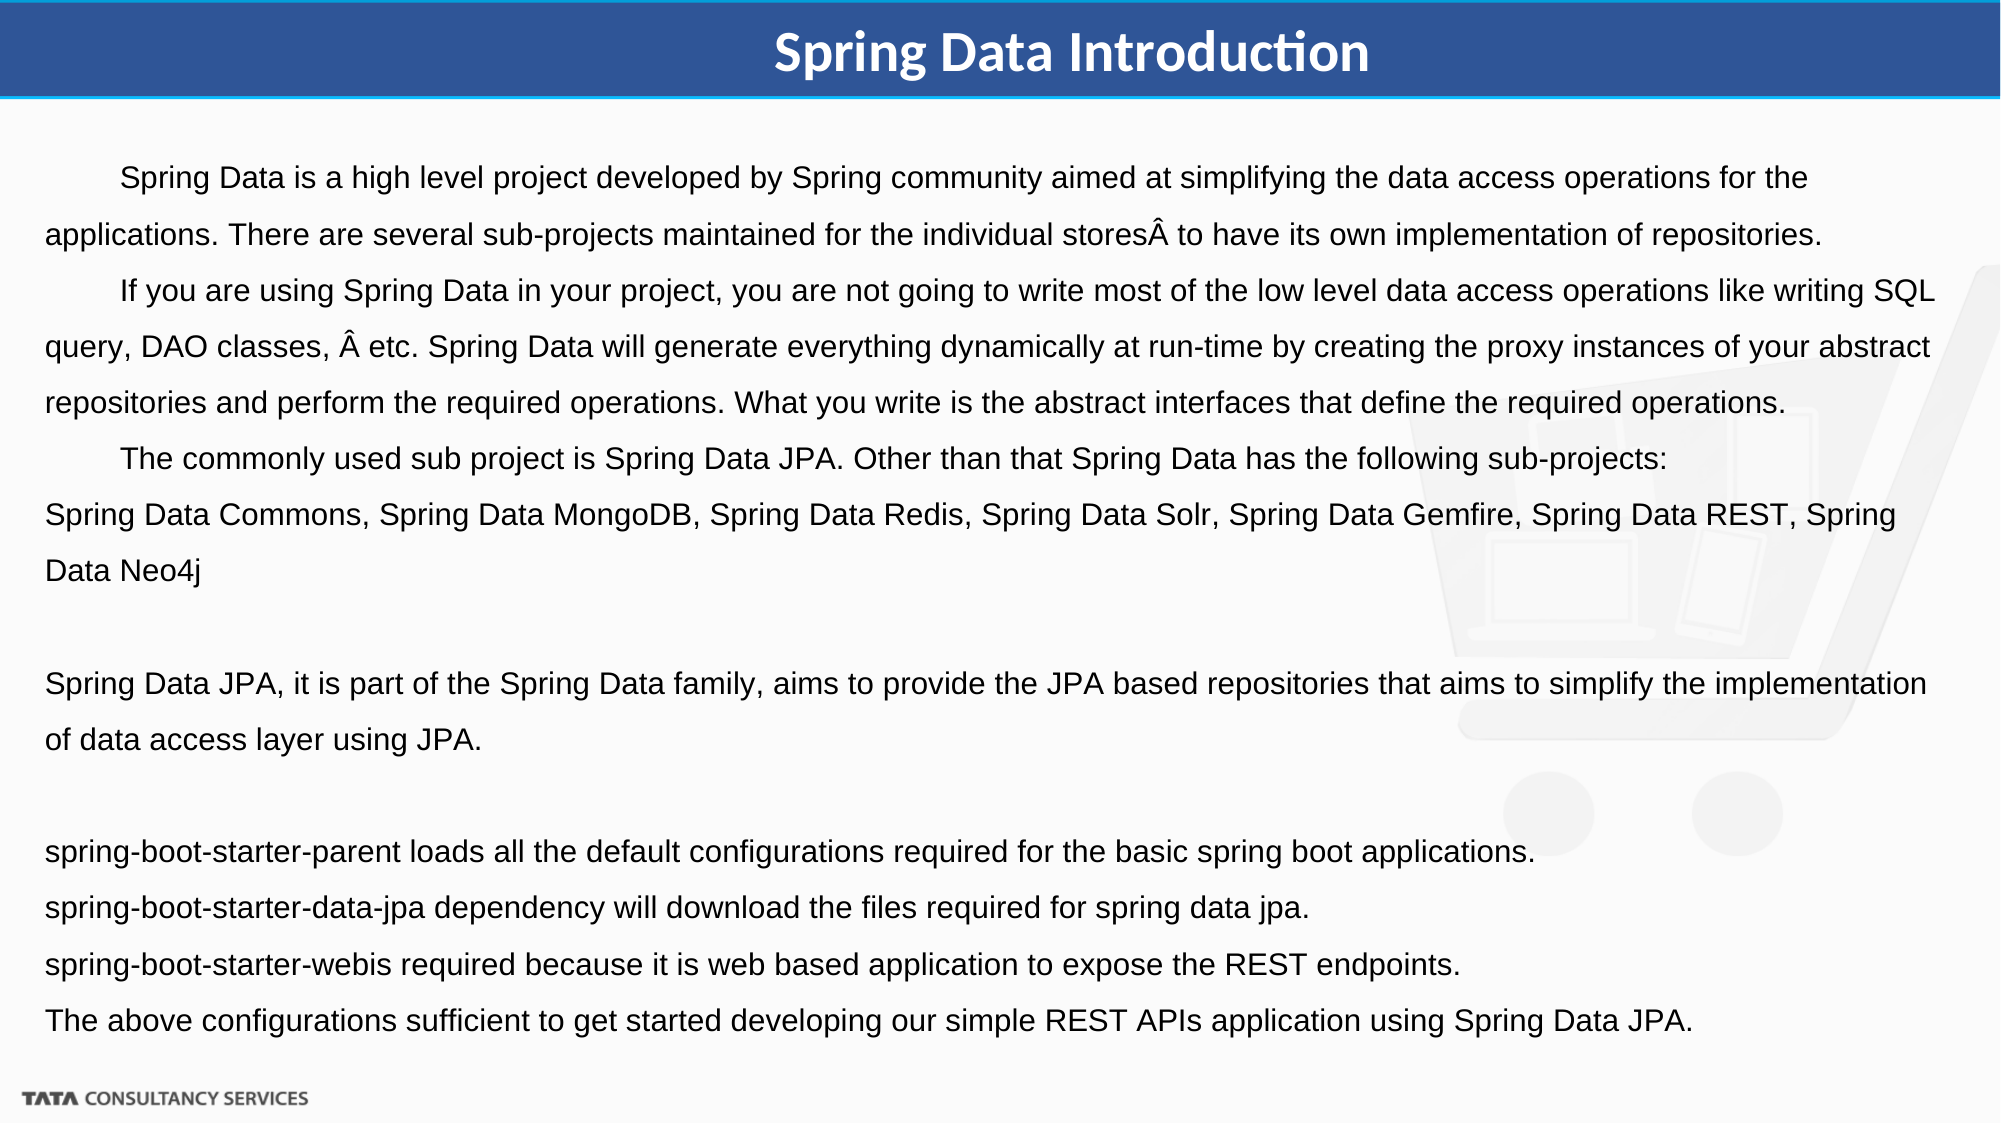

Spring Data Introduction
	Spring Data is a high level project developed by Spring community aimed at simplifying the data access operations for the applications. There are several sub-projects maintained for the individual storesÂ to have its own implementation of repositories.
	If you are using Spring Data in your project, you are not going to write most of the low level data access operations like writing SQL query, DAO classes, Â etc. Spring Data will generate everything dynamically at run-time by creating the proxy instances of your abstract repositories and perform the required operations. What you write is the abstract interfaces that define the required operations.
	The commonly used sub project is Spring Data JPA. Other than that Spring Data has the following sub-projects:
Spring Data Commons, Spring Data MongoDB, Spring Data Redis, Spring Data Solr, Spring Data Gemfire, Spring Data REST, Spring Data Neo4j
Spring Data JPA, it is part of the Spring Data family, aims to provide the JPA based repositories that aims to simplify the implementation of data access layer using JPA.
spring-boot-starter-parent loads all the default configurations required for the basic spring boot applications.
spring-boot-starter-data-jpa dependency will download the files required for spring data jpa.
spring-boot-starter-webis required because it is web based application to expose the REST endpoints.
The above configurations sufficient to get started developing our simple REST APIs application using Spring Data JPA.